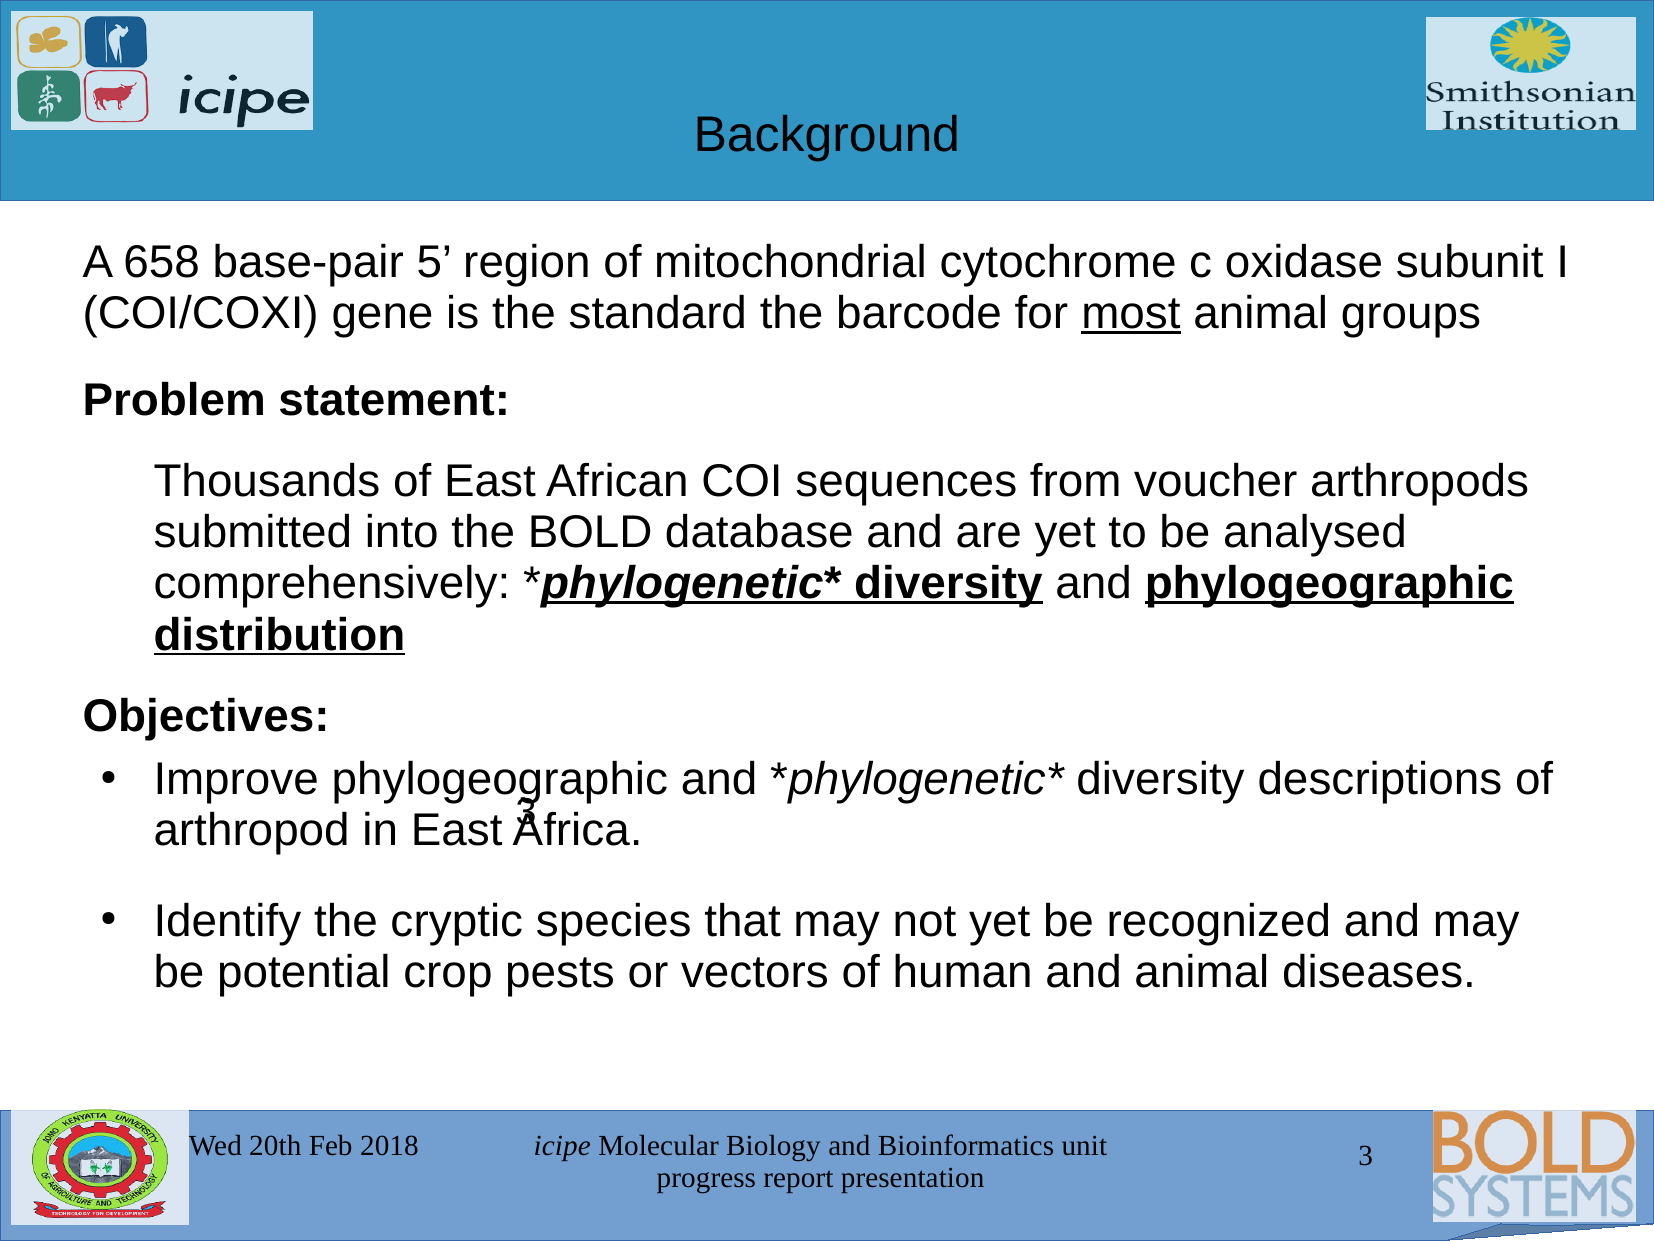

# Background
A 658 base-pair 5’ region of mitochondrial cytochrome c oxidase subunit I (COI/COXI) gene is the standard the barcode for most animal groups
Problem statement:
Thousands of East African COI sequences from voucher arthropods submitted into the BOLD database and are yet to be analysed comprehensively: *phylogenetic* diversity and phylogeographic distribution
Objectives:
Improve phylogeographic and *phylogenetic* diversity descriptions of arthropod in East Africa.
Identify the cryptic species that may not yet be recognized and may be potential crop pests or vectors of human and animal diseases.